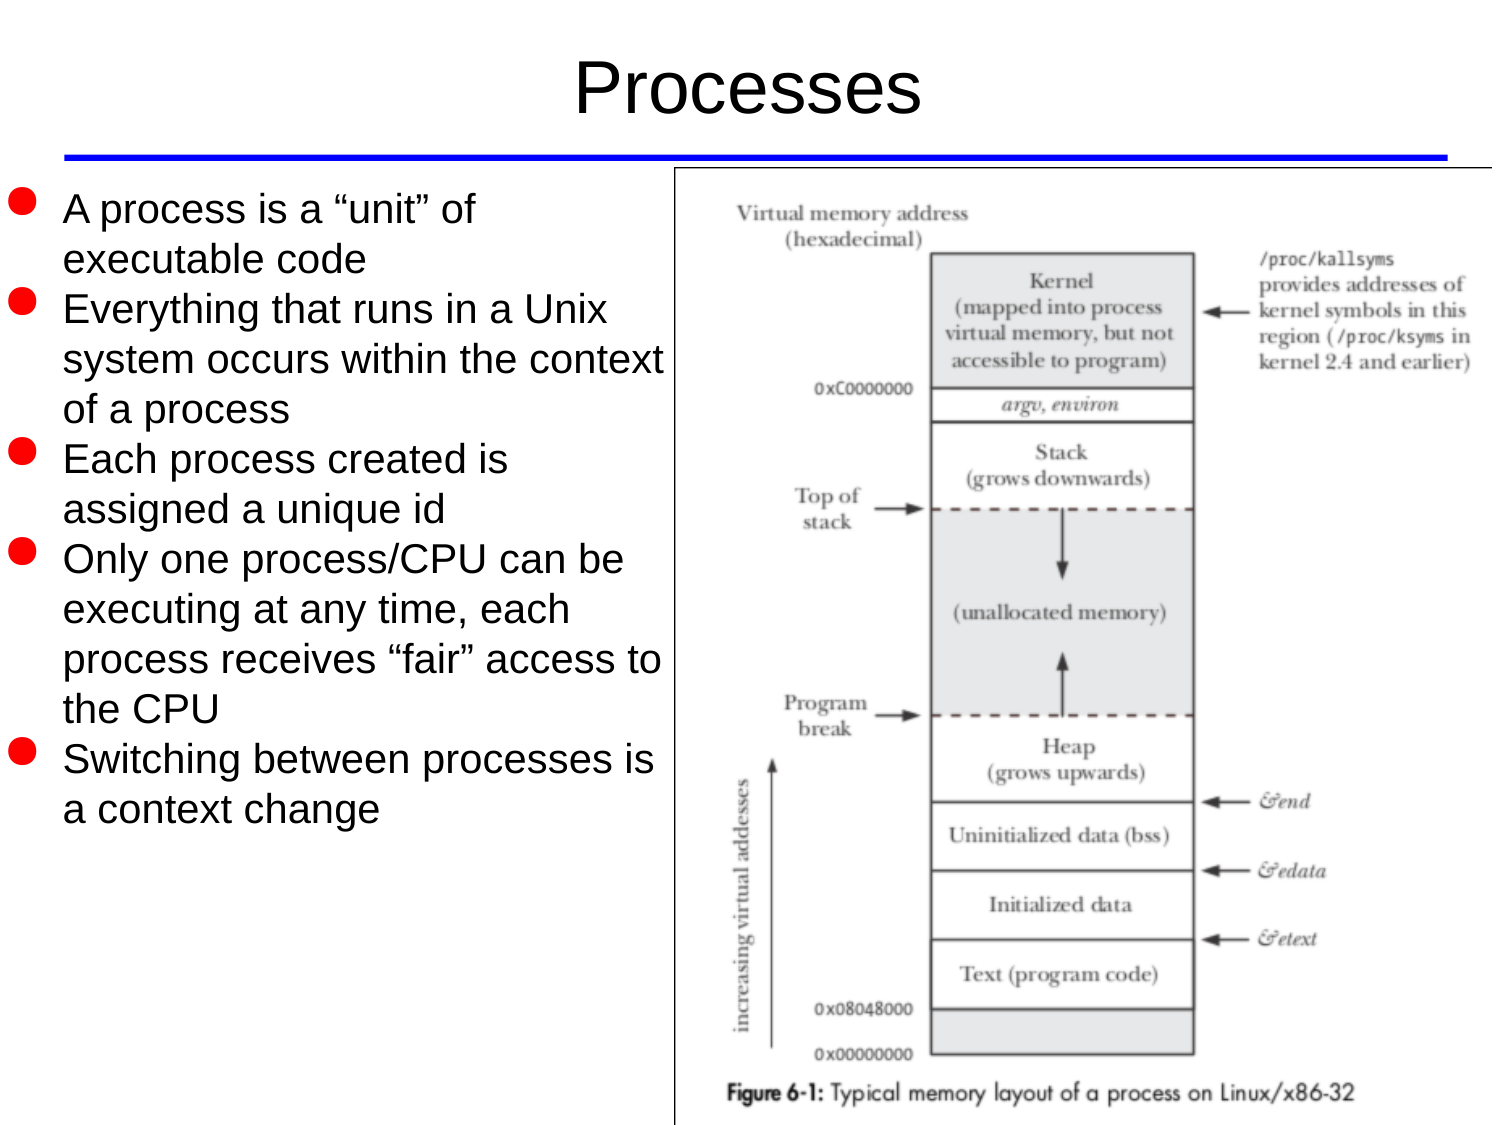

# Processes
A process is a “unit” of executable code
Everything that runs in a Unix system occurs within the context of a process
Each process created is assigned a unique id
Only one process/CPU can be executing at any time, each process receives “fair” access to the CPU
Switching between processes is a context change